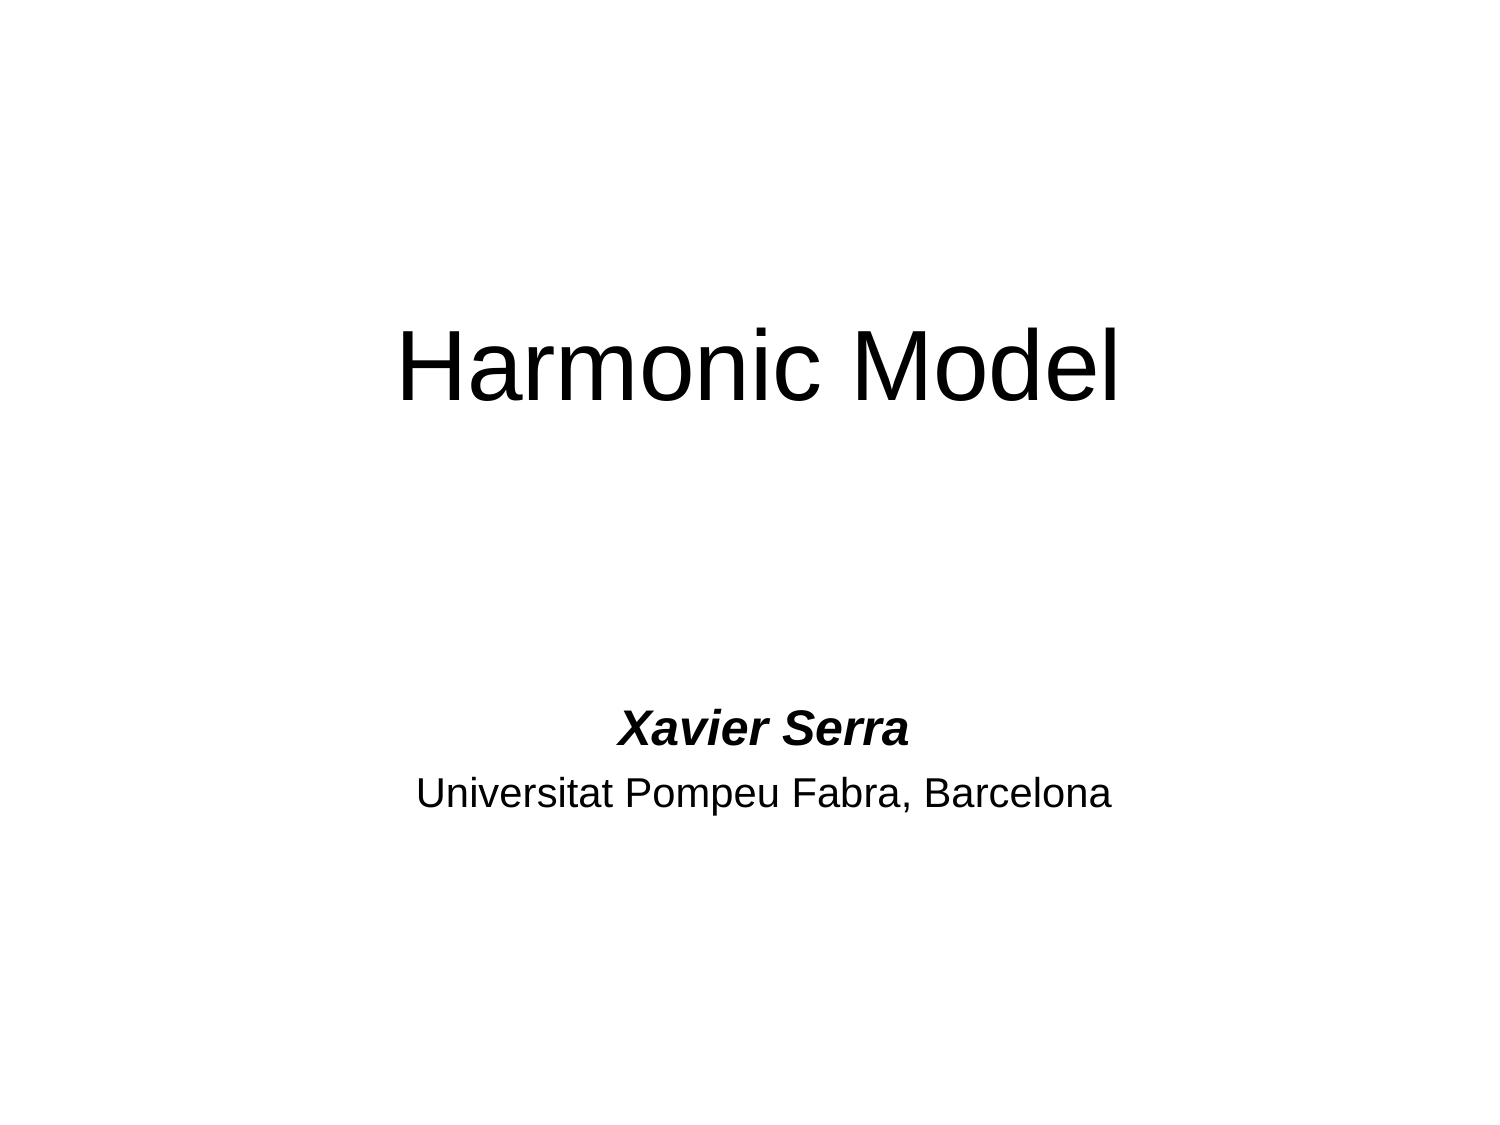

# Harmonic Model
Xavier Serra
Universitat Pompeu Fabra, Barcelona